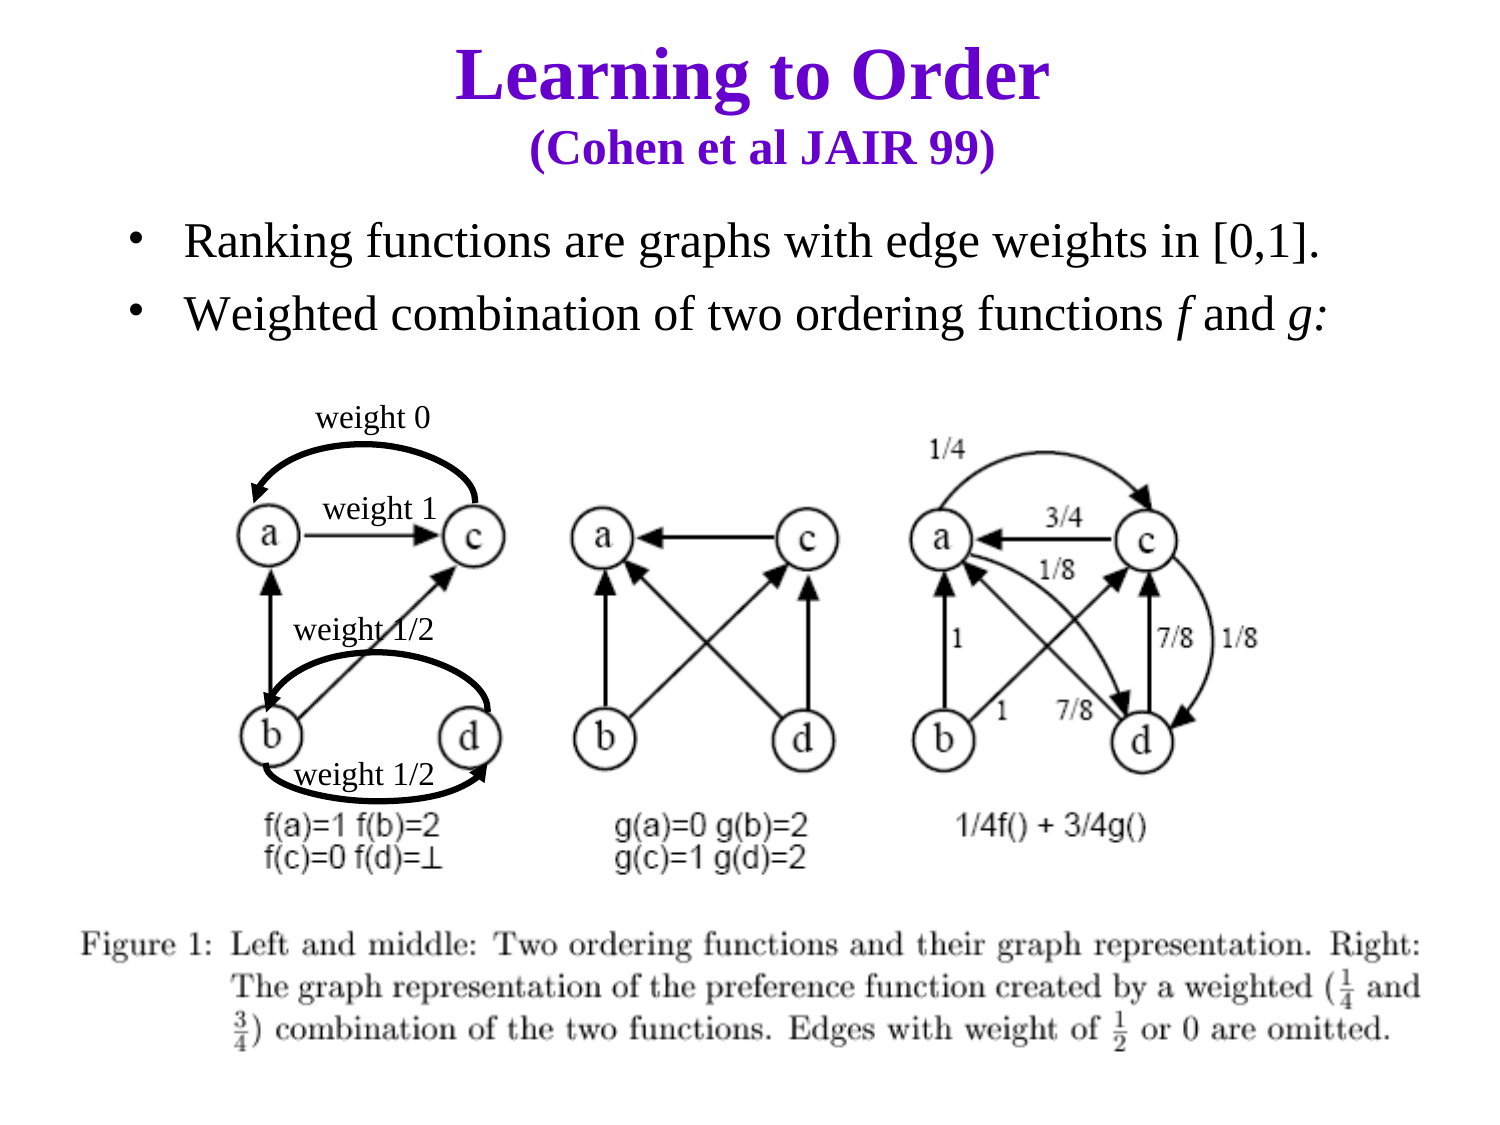

# Learning to Order (Cohen et al JAIR 99)
Ranking functions are graphs with edge weights in [0,1].
Weighted combination of two ordering functions f and g:
weight 0
weight 1
weight 1/2
weight 1/2